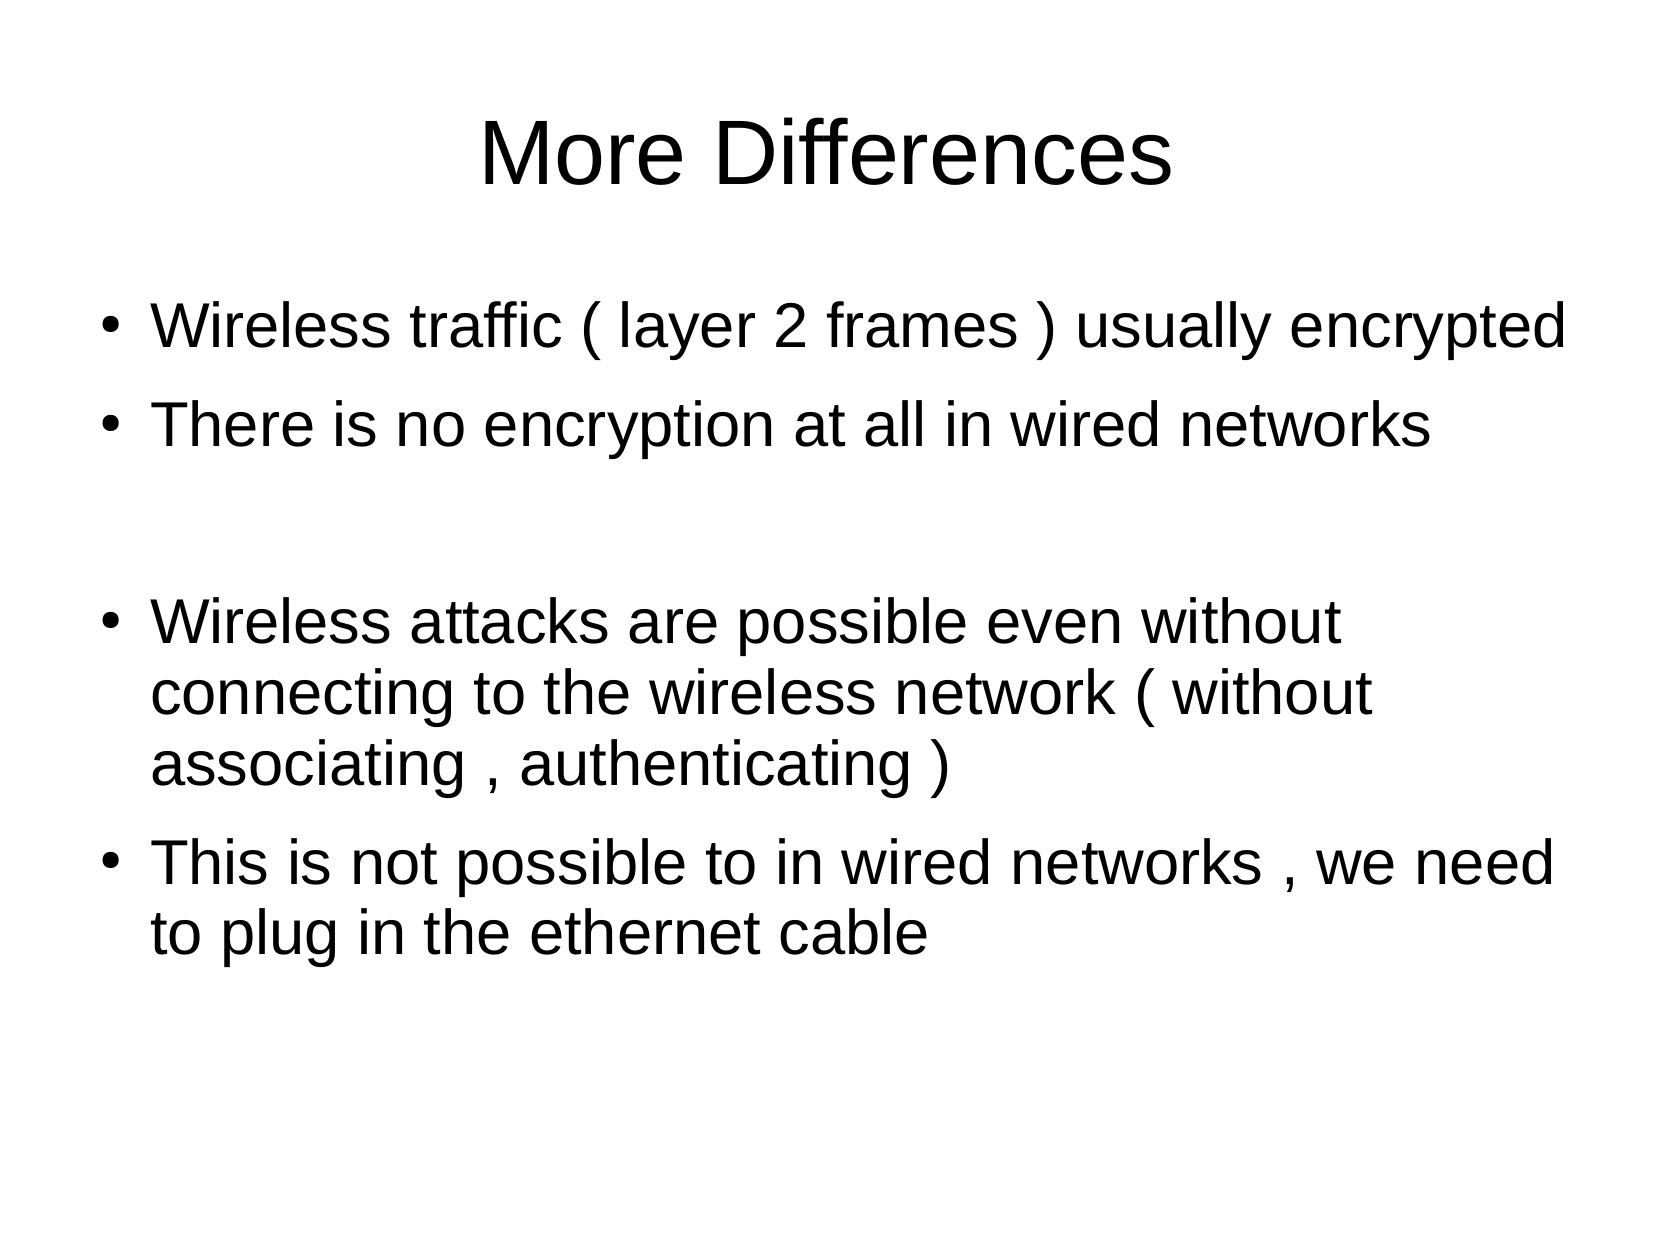

# More Differences
Wireless traffic ( layer 2 frames ) usually encrypted
There is no encryption at all in wired networks
Wireless attacks are possible even without connecting to the wireless network ( without associating , authenticating )
This is not possible to in wired networks , we need to plug in the ethernet cable